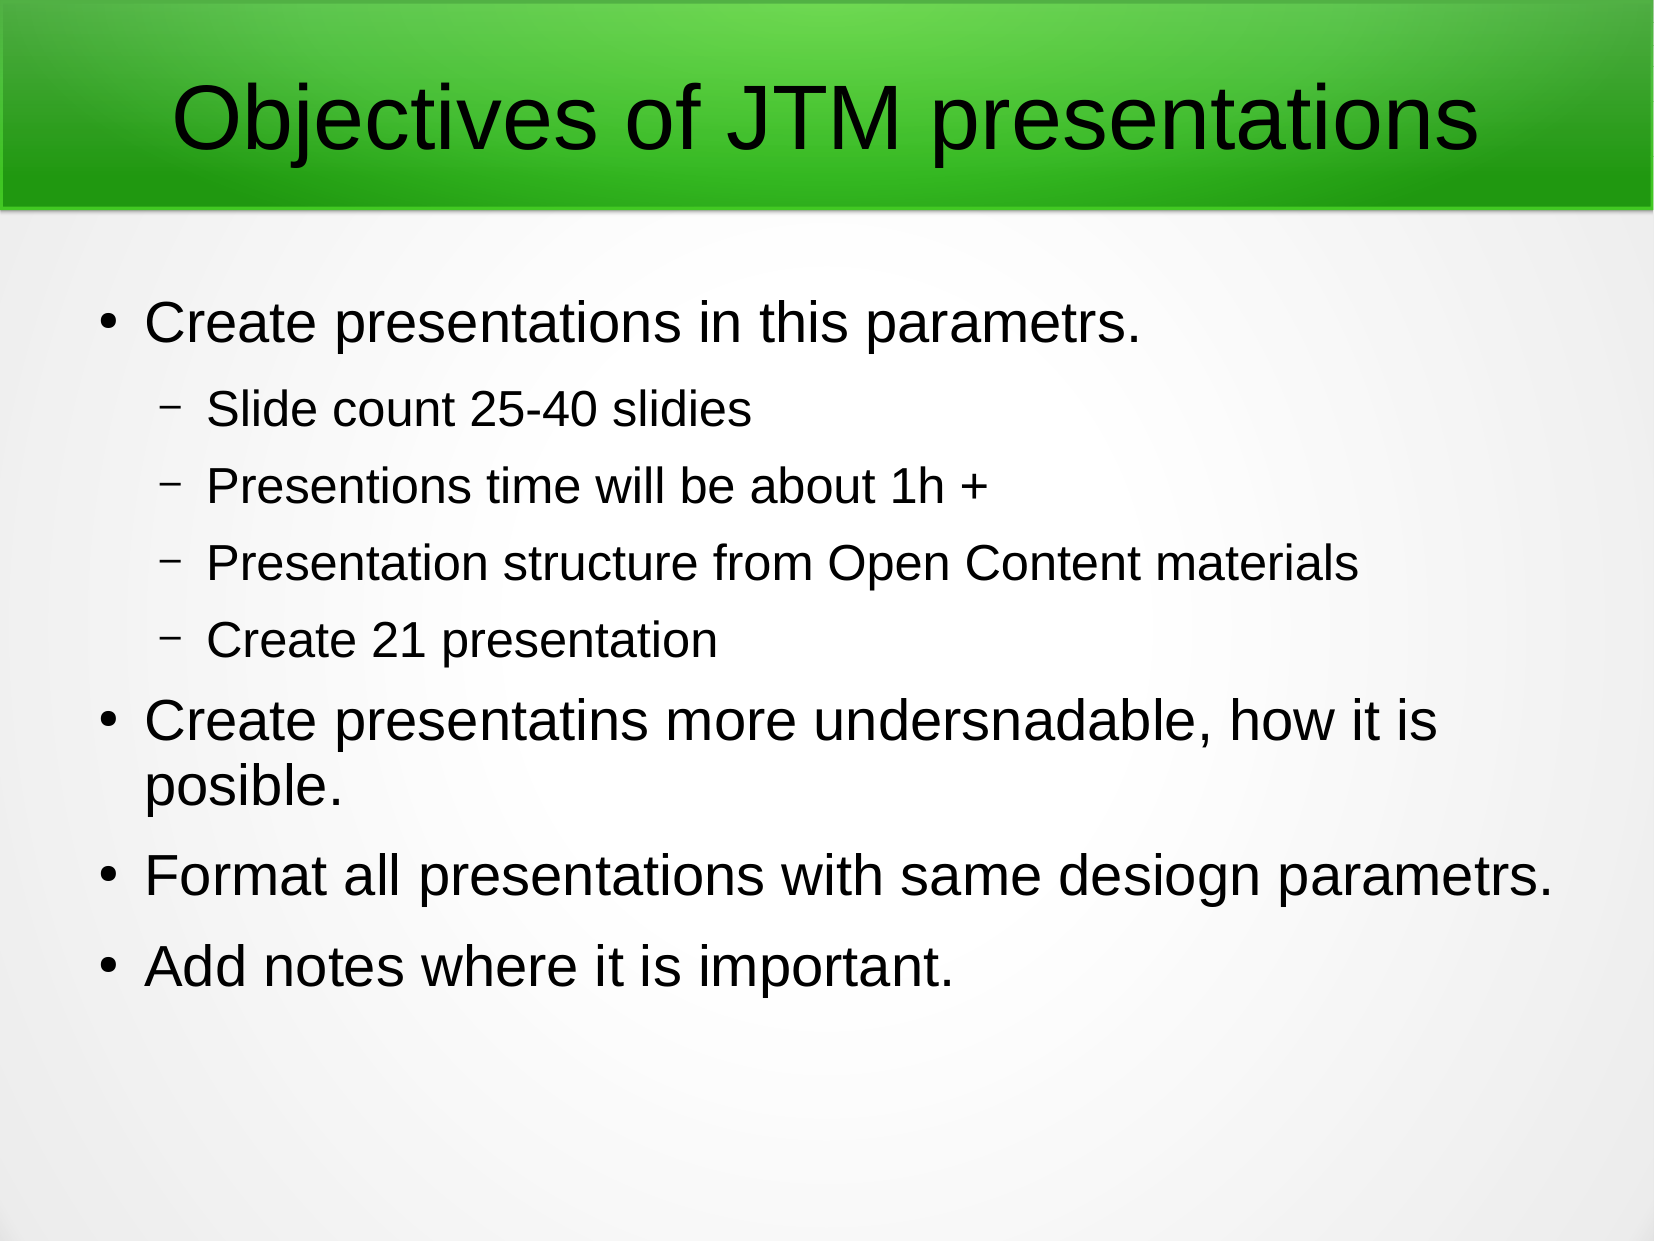

# Objectives of JTM presentations
Create presentations in this parametrs.
Slide count 25-40 slidies
Presentions time will be about 1h +
Presentation structure from Open Content materials
Create 21 presentation
Create presentatins more undersnadable, how it is posible.
Format all presentations with same desiogn parametrs.
Add notes where it is important.